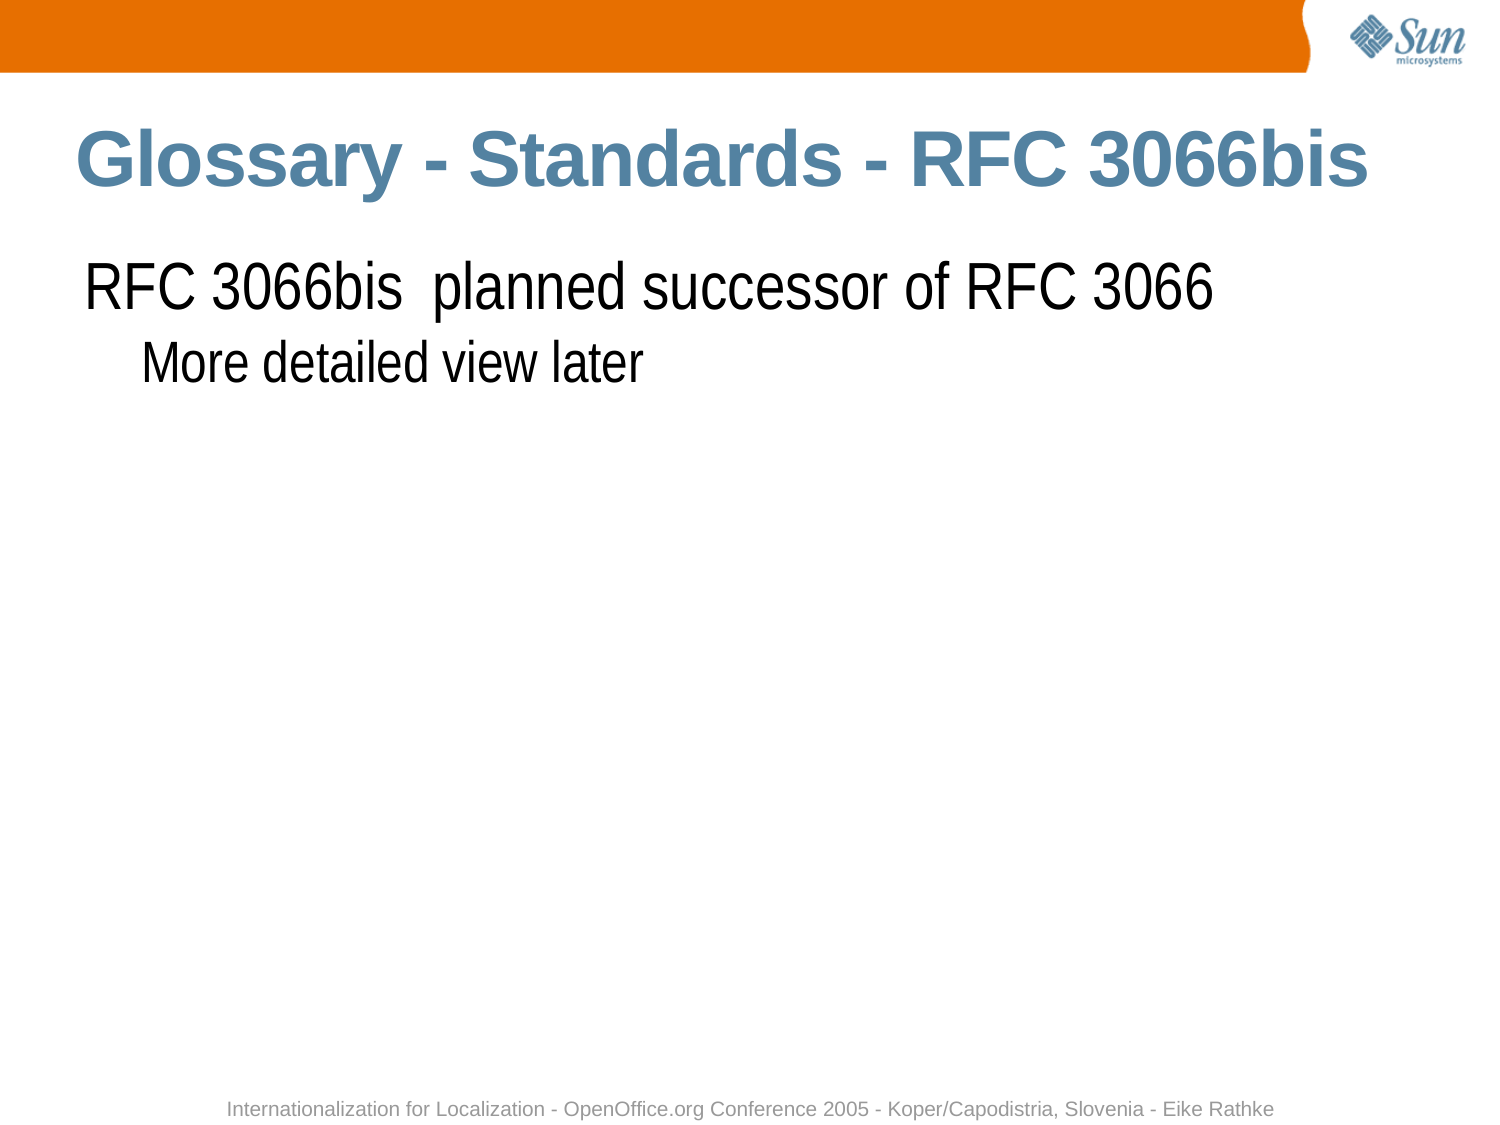

# Glossary - Standards - RFC 3066bis
RFC 3066bis	planned successor of RFC 3066
More detailed view later